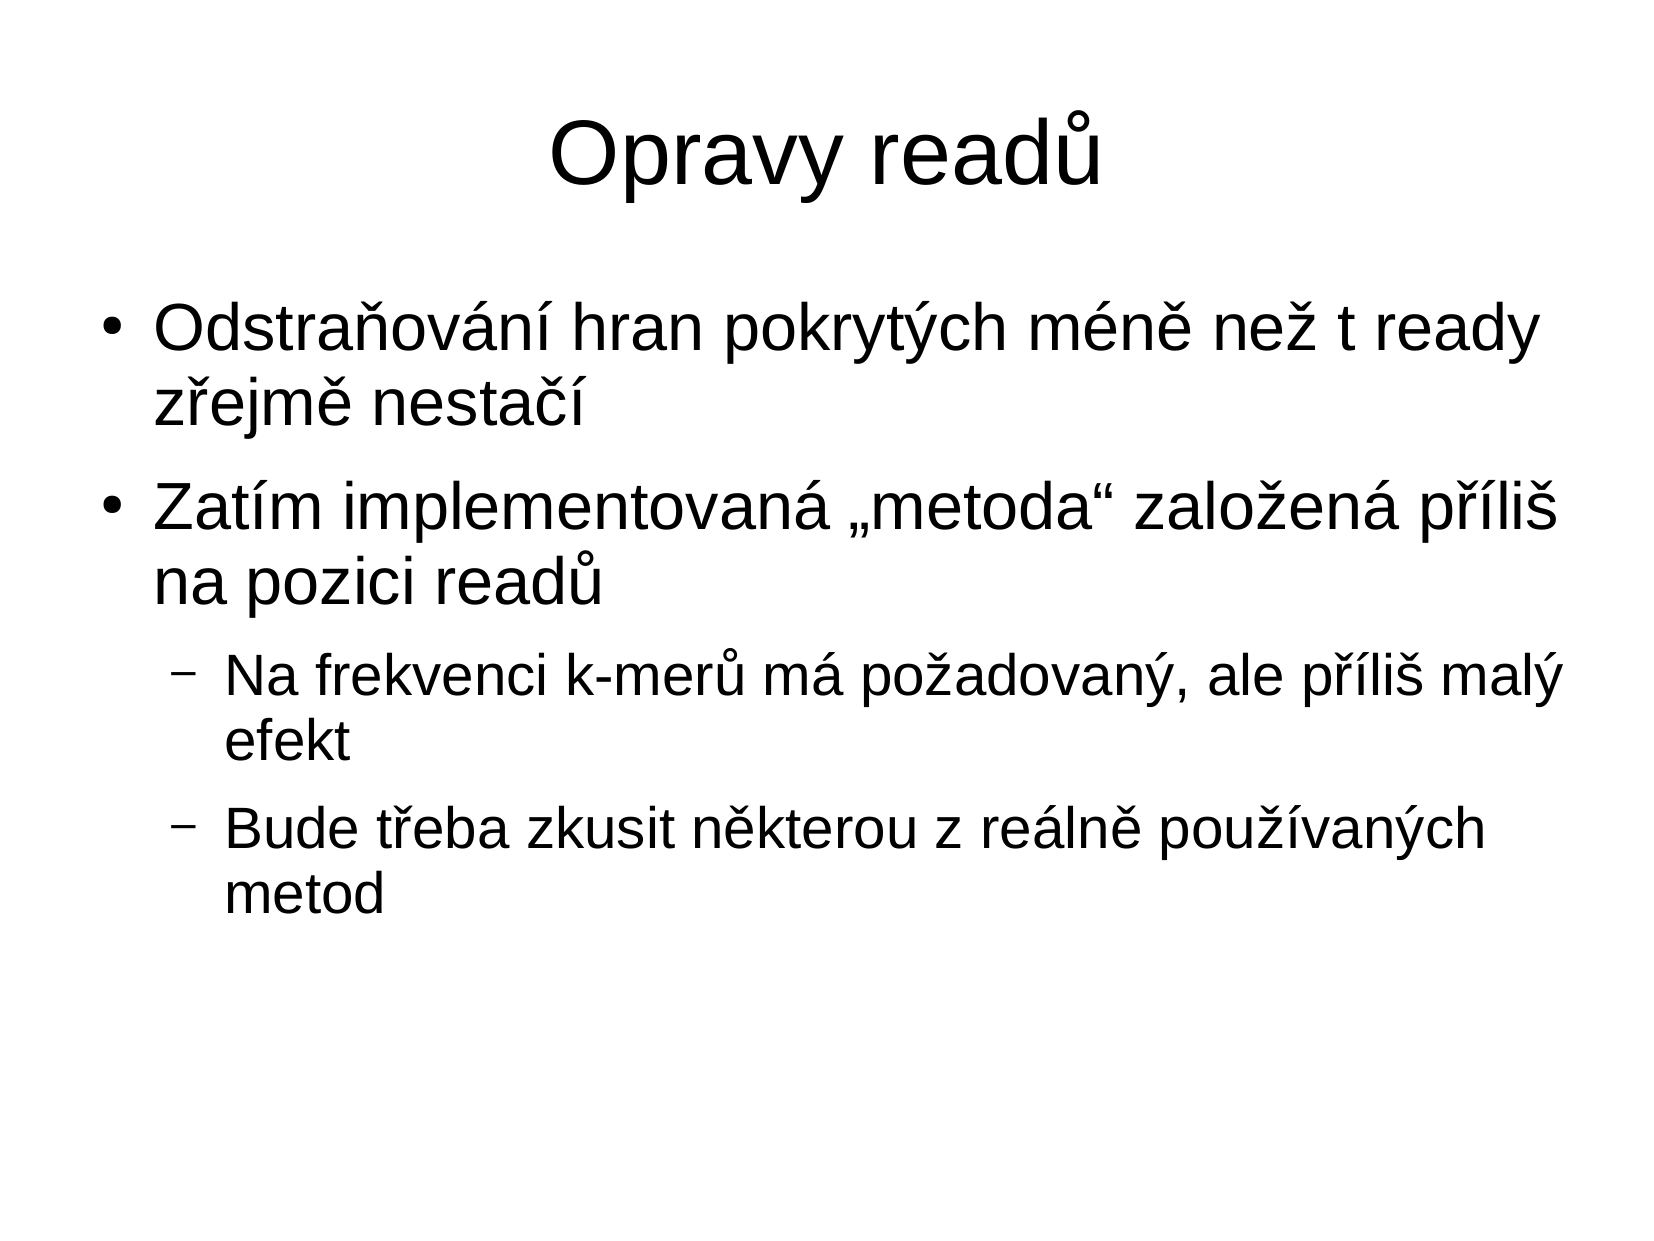

# Opravy readů
Odstraňování hran pokrytých méně než t ready zřejmě nestačí
Zatím implementovaná „metoda“ založená příliš na pozici readů
Na frekvenci k-merů má požadovaný, ale příliš malý efekt
Bude třeba zkusit některou z reálně používaných metod